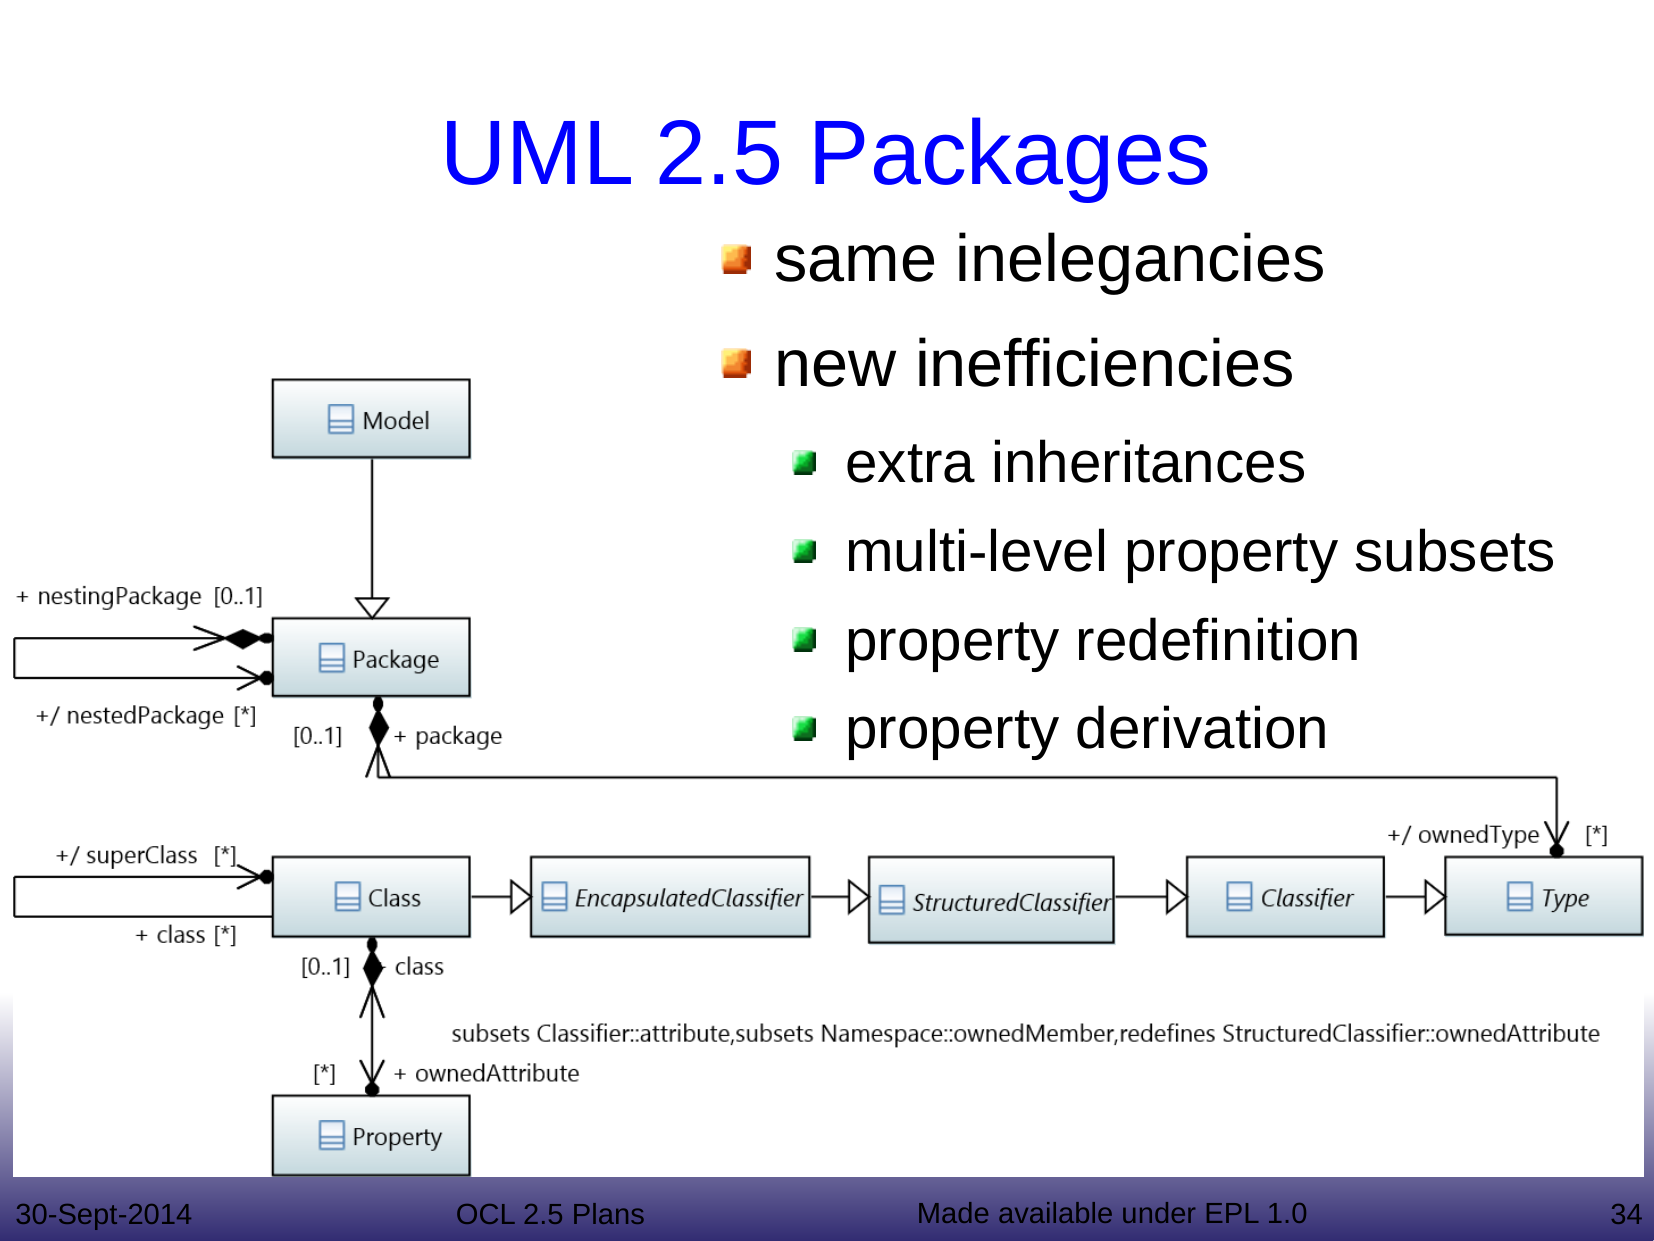

# UML 2.5 Packages
same inelegancies
new inefficiencies
extra inheritances
multi-level property subsets
property redefinition
property derivation
30-Sept-2014
OCL 2.5 Plans
34